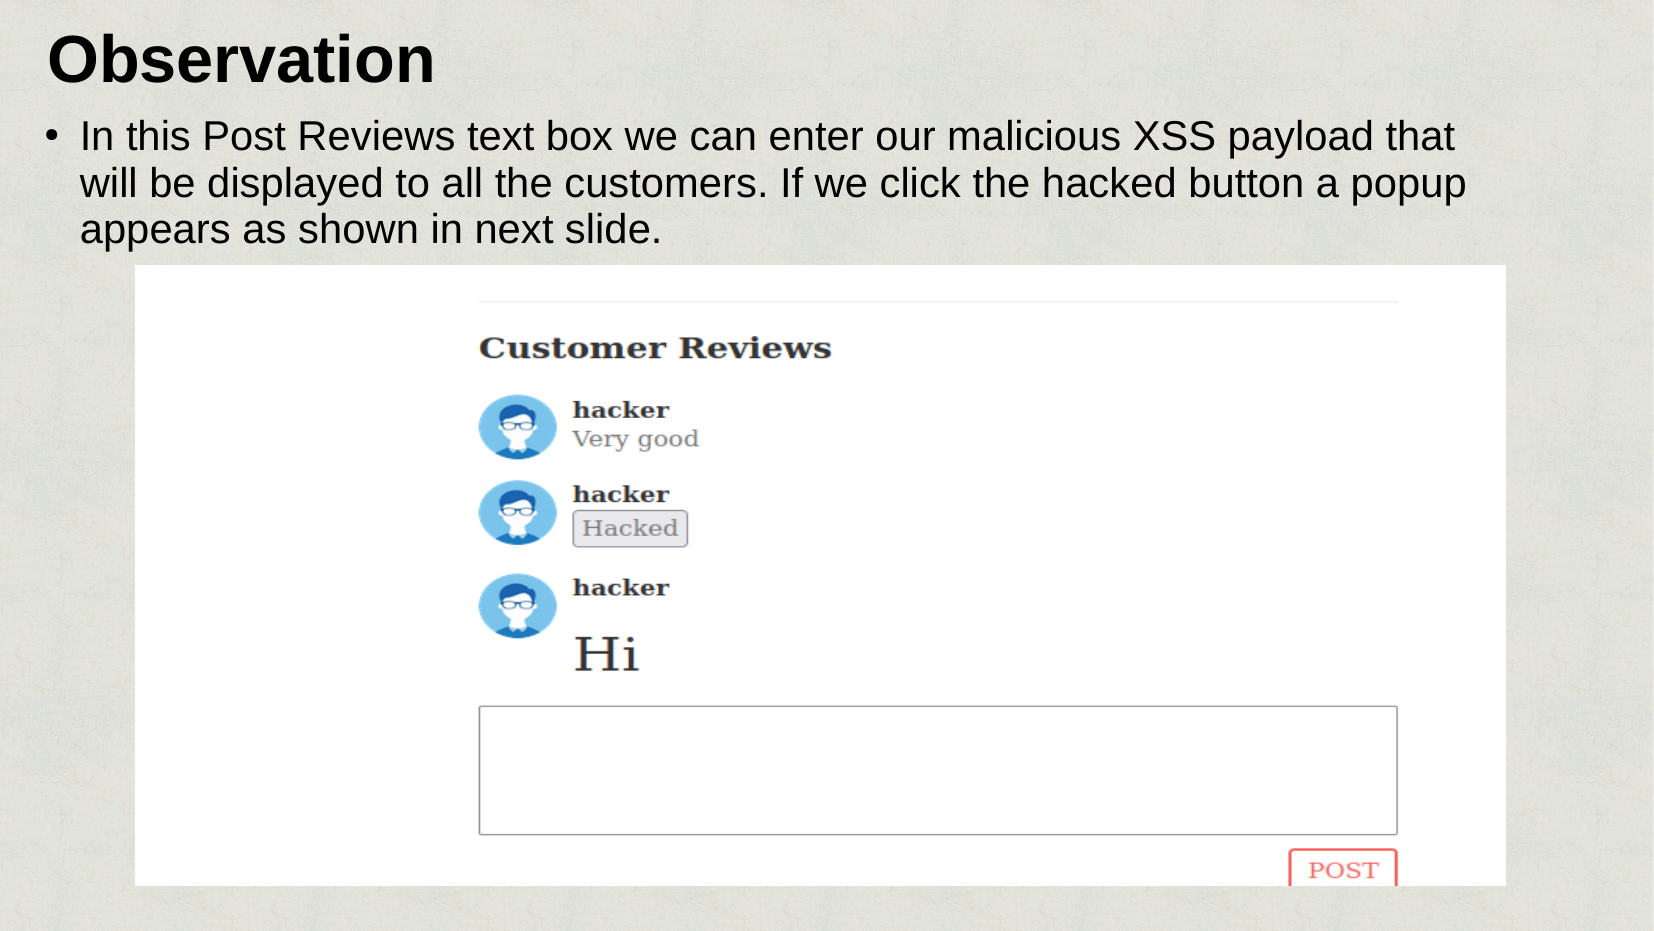

# Observation
In this Post Reviews text box we can enter our malicious XSS payload that will be displayed to all the customers. If we click the hacked button a popup appears as shown in next slide.